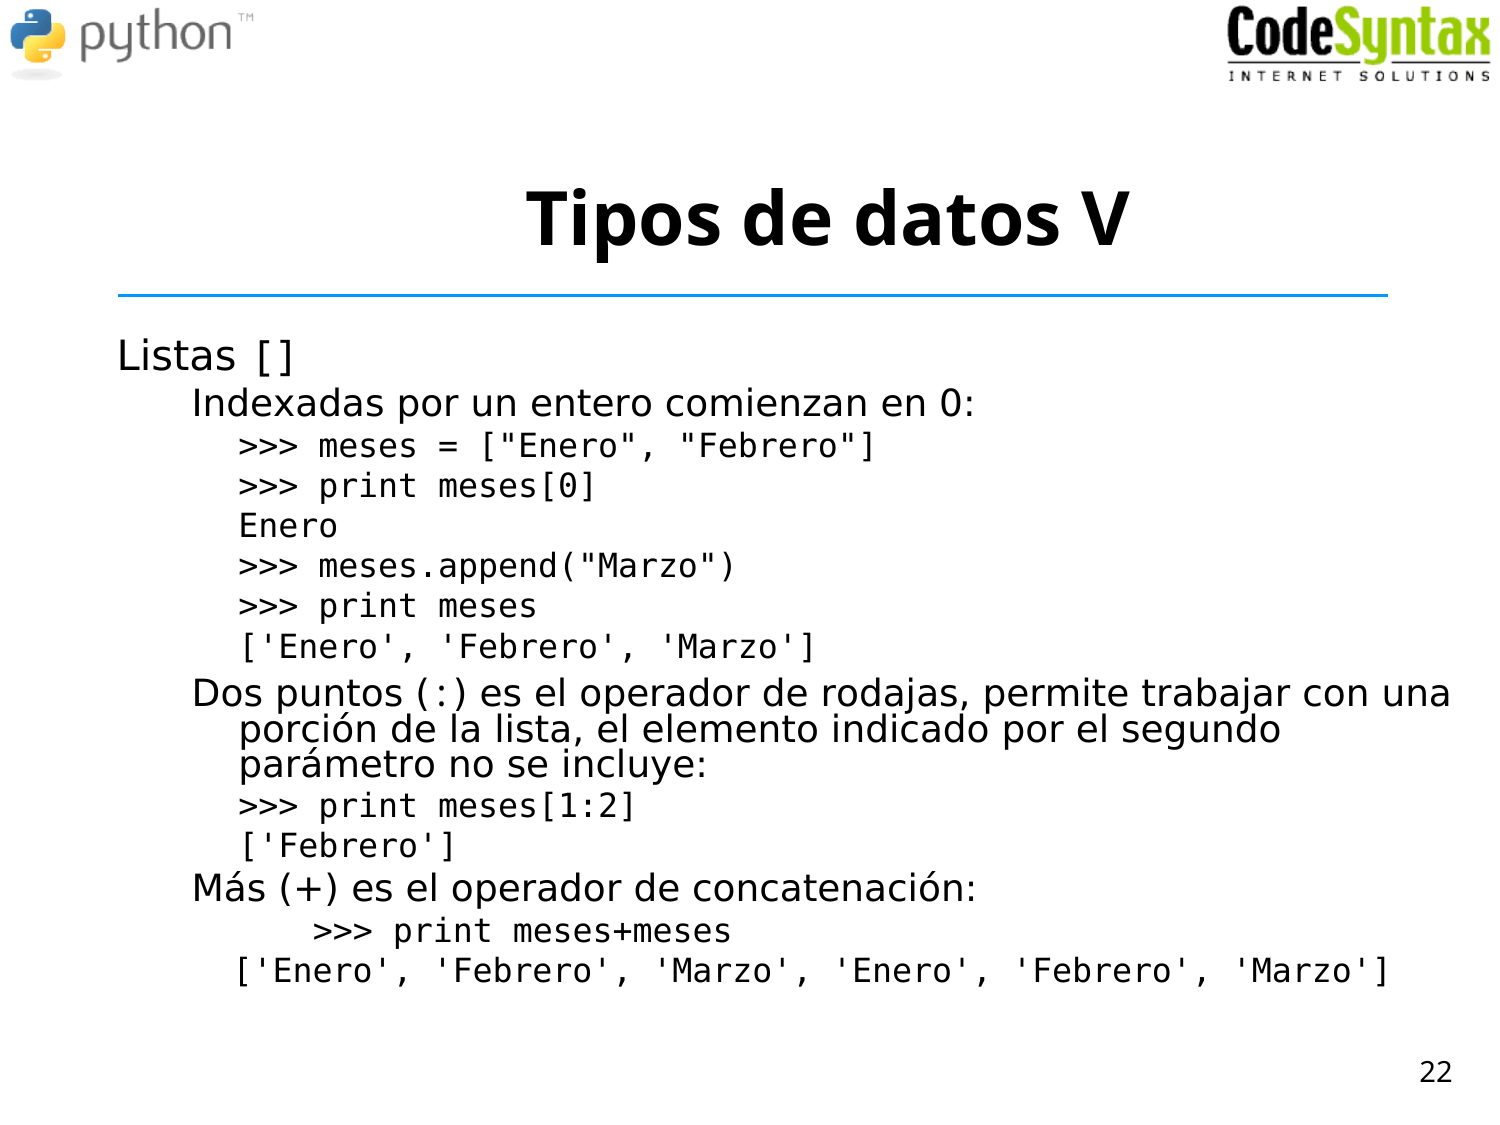

# Tipos de datos V
Listas []
Indexadas por un entero comienzan en 0:
	>>> meses = ["Enero", "Febrero"]
	>>> print meses[0]
	Enero
	>>> meses.append("Marzo")
	>>> print meses
	['Enero', 'Febrero', 'Marzo']
Dos puntos (:) es el operador de rodajas, permite trabajar con una porción de la lista, el elemento indicado por el segundo parámetro no se incluye:
	>>> print meses[1:2]
	['Febrero']
Más (+) es el operador de concatenación:
	 >>> print meses+meses
	 ['Enero', 'Febrero', 'Marzo', 'Enero', 'Febrero', 'Marzo']
22